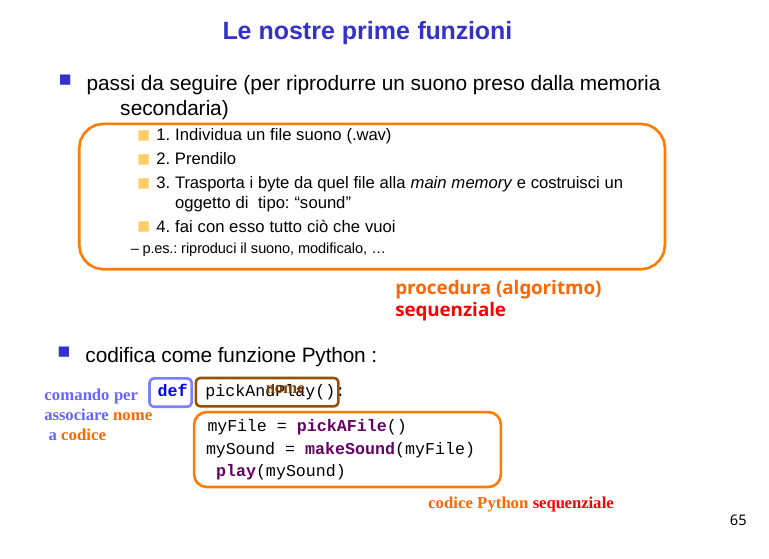

# Le nostre prime funzioni
passi da seguire (per riprodurre un suono preso dalla memoria secondaria)
1. Individua un file suono (.wav)
2. Prendilo
3. Trasporta i byte da quel file alla main memory e costruisci un oggetto di tipo: “sound”
4. fai con esso tutto ciò che vuoi
– p.es.: riproduci il suono, modificalo, …
procedura (algoritmo) sequenziale
codifica come funzione Python :
nome
def pickAndPlay():
comando per associare nome a codice
myFile = pickAFile() mySound = makeSound(myFile) play(mySound)
codice Python sequenziale
65